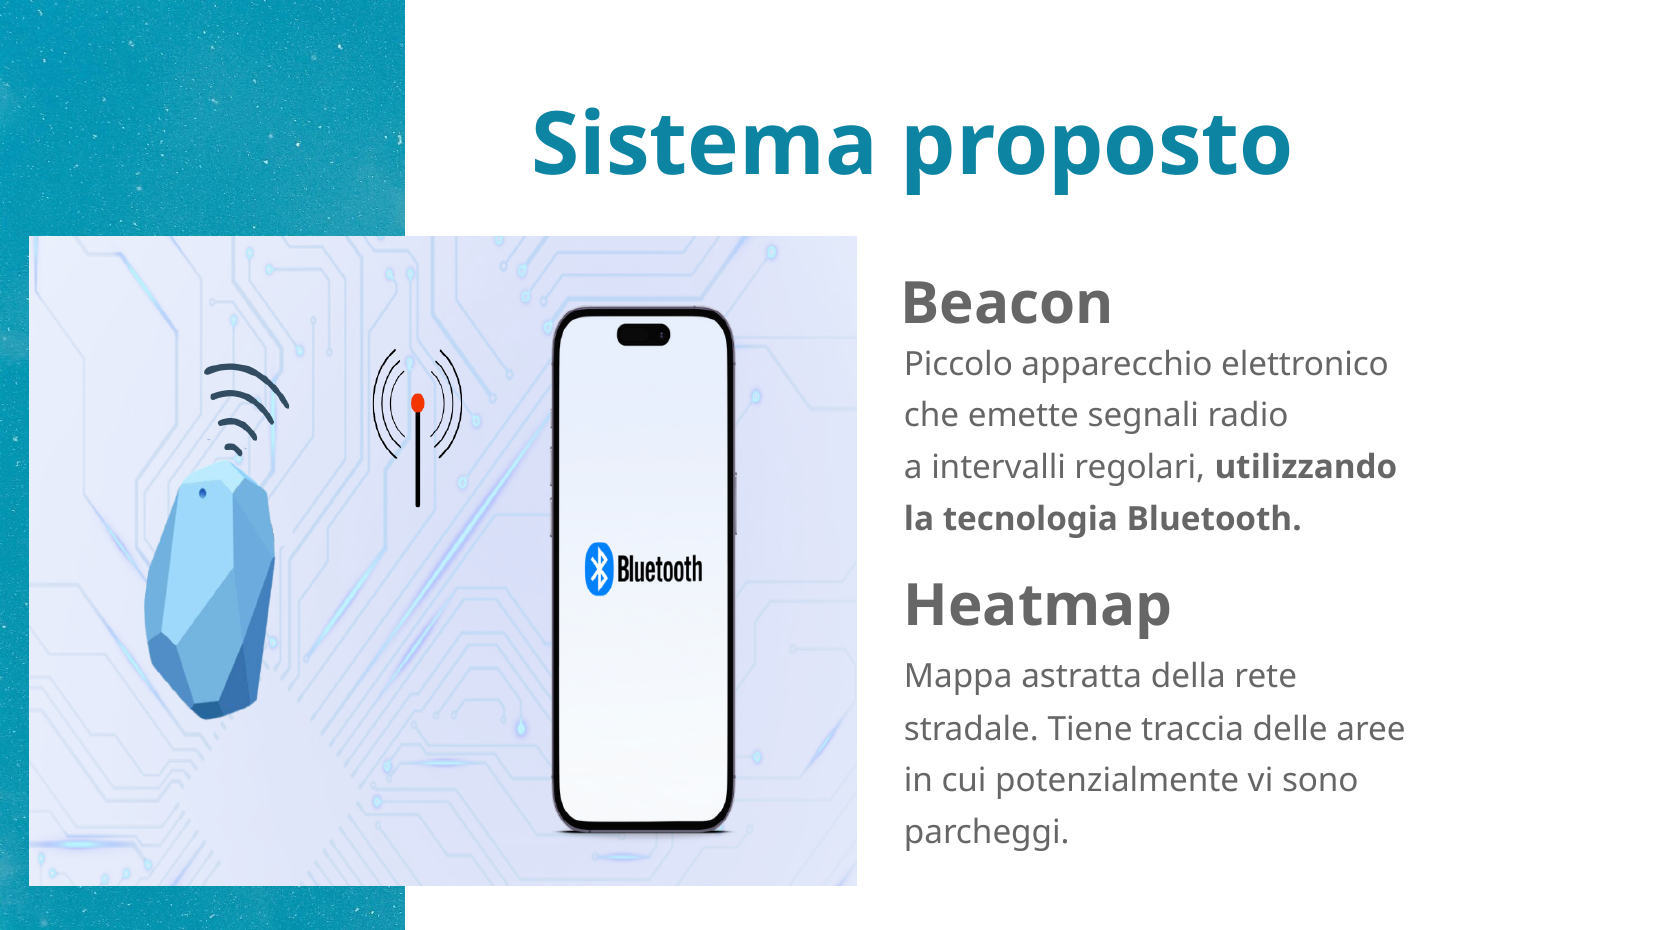

# Sistema proposto
Beacon
Piccolo apparecchio elettronico che emette segnali radio
a intervalli regolari, utilizzando la tecnologia Bluetooth.
Heatmap
Mappa astratta della rete stradale. Tiene traccia delle aree in cui potenzialmente vi sono parcheggi.